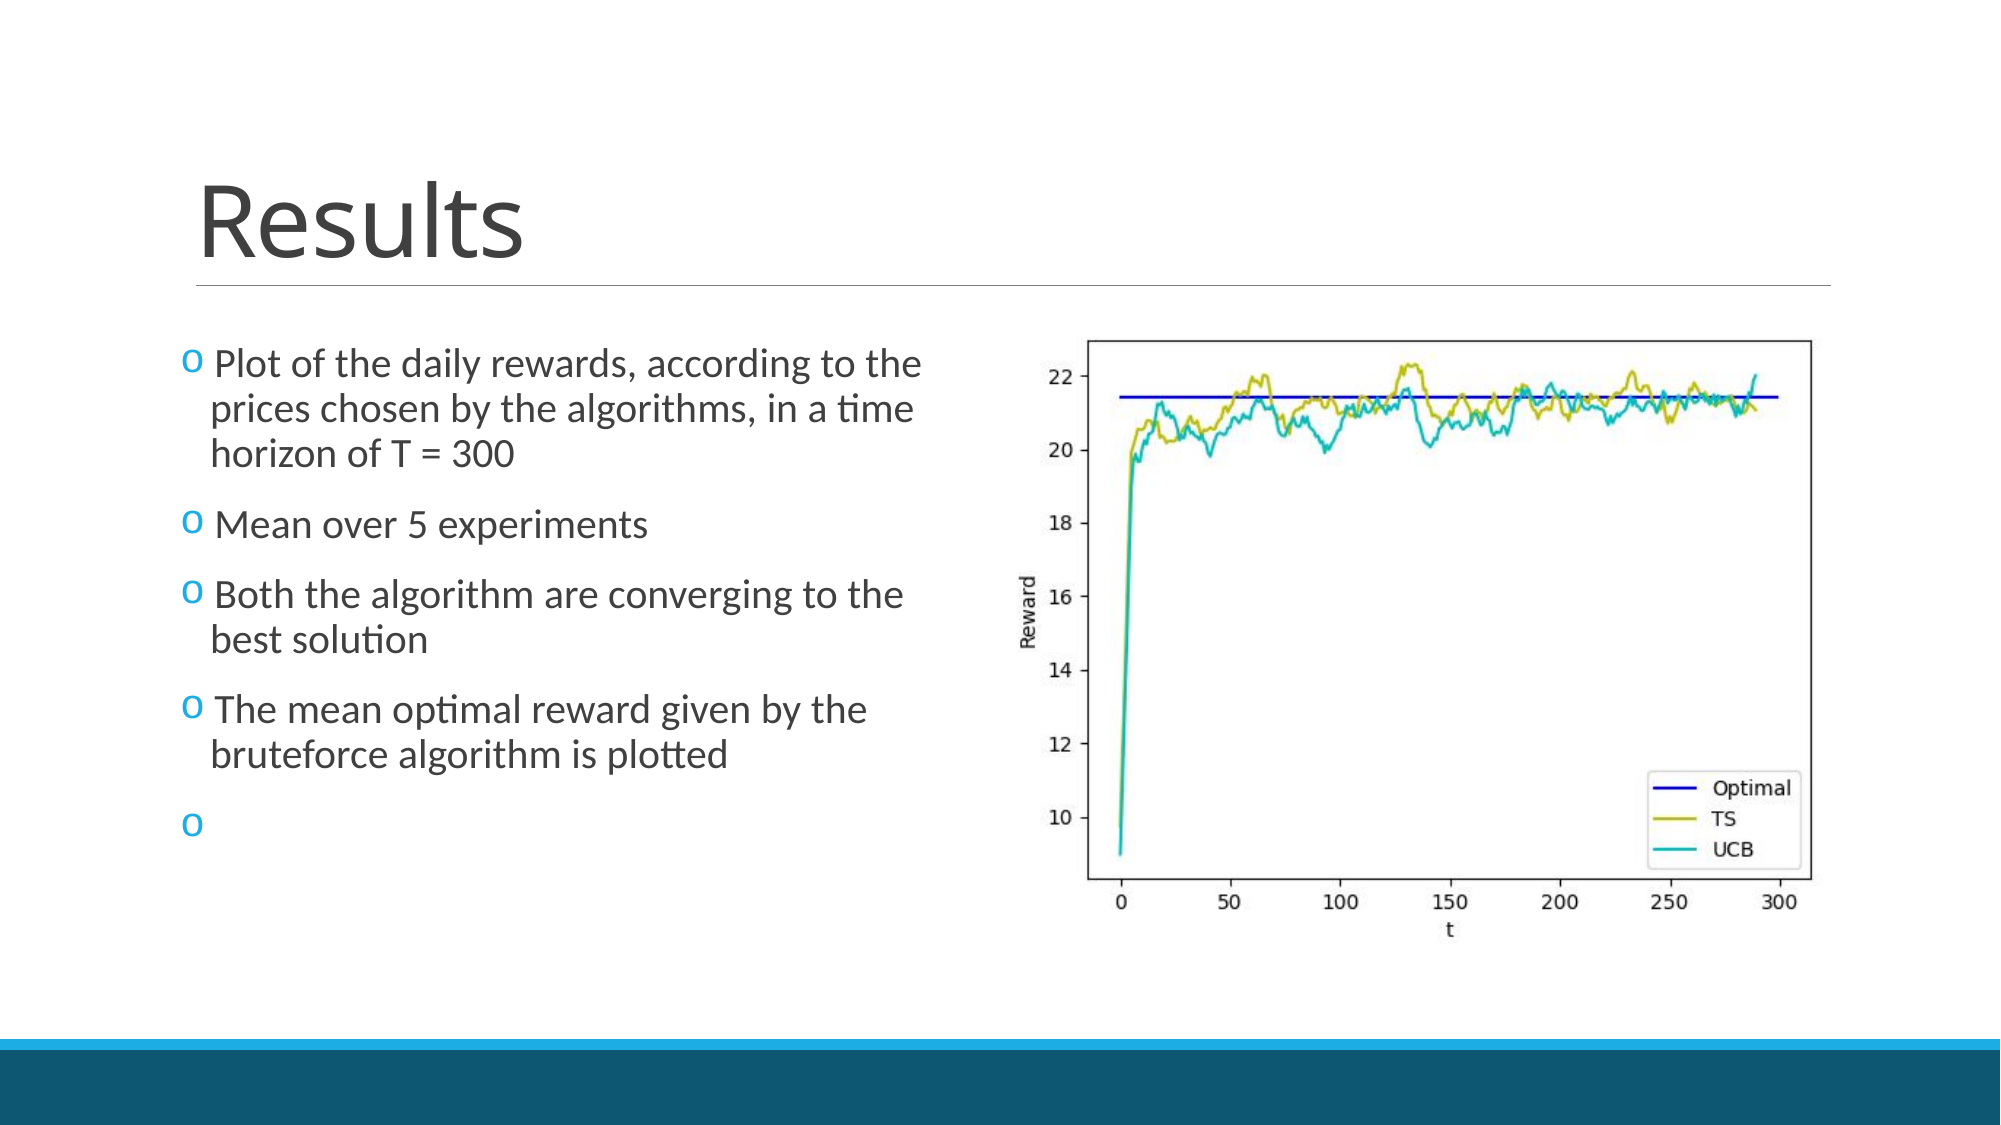

# Results
 Plot of the daily rewards, according to the prices chosen by the algorithms, in a time horizon of T = 300
 Mean over 5 experiments
 Both the algorithm are converging to the best solution
 The mean optimal reward given by the bruteforce algorithm is plotted